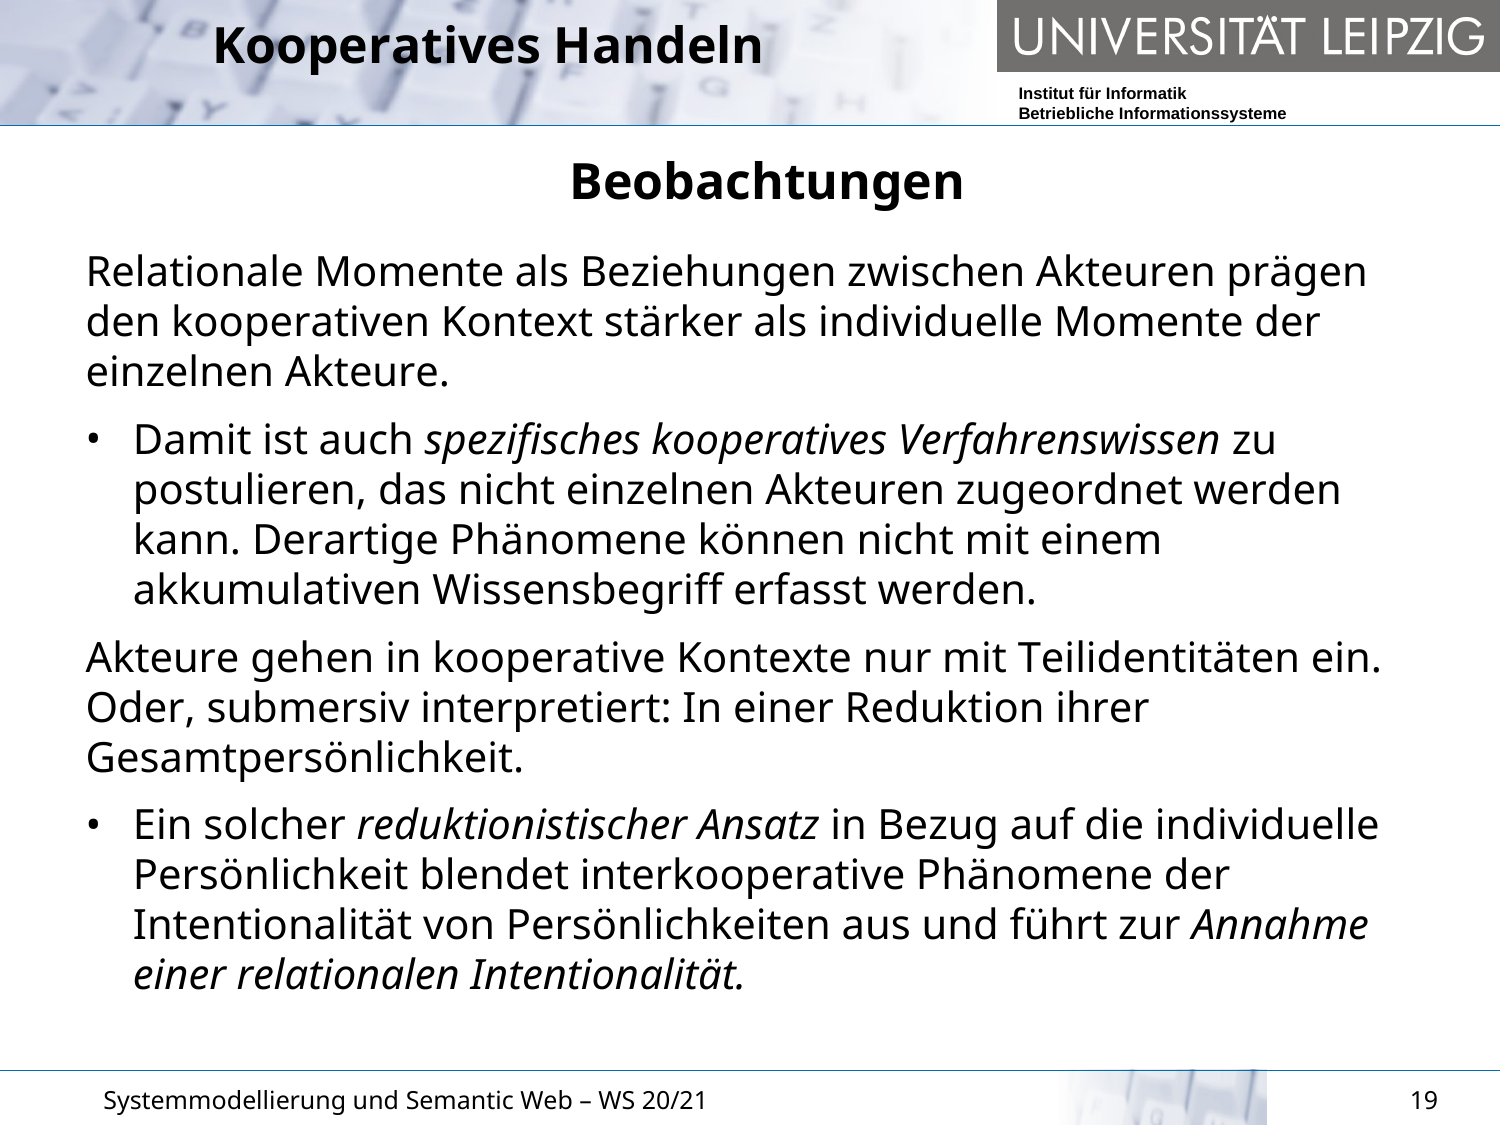

Kooperatives Handeln
Beobachtungen
Relationale Momente als Beziehungen zwischen Akteuren prägen den kooperativen Kontext stärker als individuelle Momente der einzelnen Akteure.
Damit ist auch spezifisches kooperatives Verfahrenswissen zu postulieren, das nicht einzelnen Akteuren zugeordnet werden kann. Derartige Phänomene können nicht mit einem akkumulativen Wissensbegriff erfasst werden.
Akteure gehen in kooperative Kontexte nur mit Teilidentitäten ein. Oder, submersiv interpretiert: In einer Reduktion ihrer Gesamtpersönlichkeit.
Ein solcher reduktionistischer Ansatz in Bezug auf die individuelle Persönlichkeit blendet interkooperative Phänomene der Intentionalität von Persönlichkeiten aus und führt zur Annahme einer relationalen Intentionalität.
Systemmodellierung und Semantic Web – WS 20/21
19